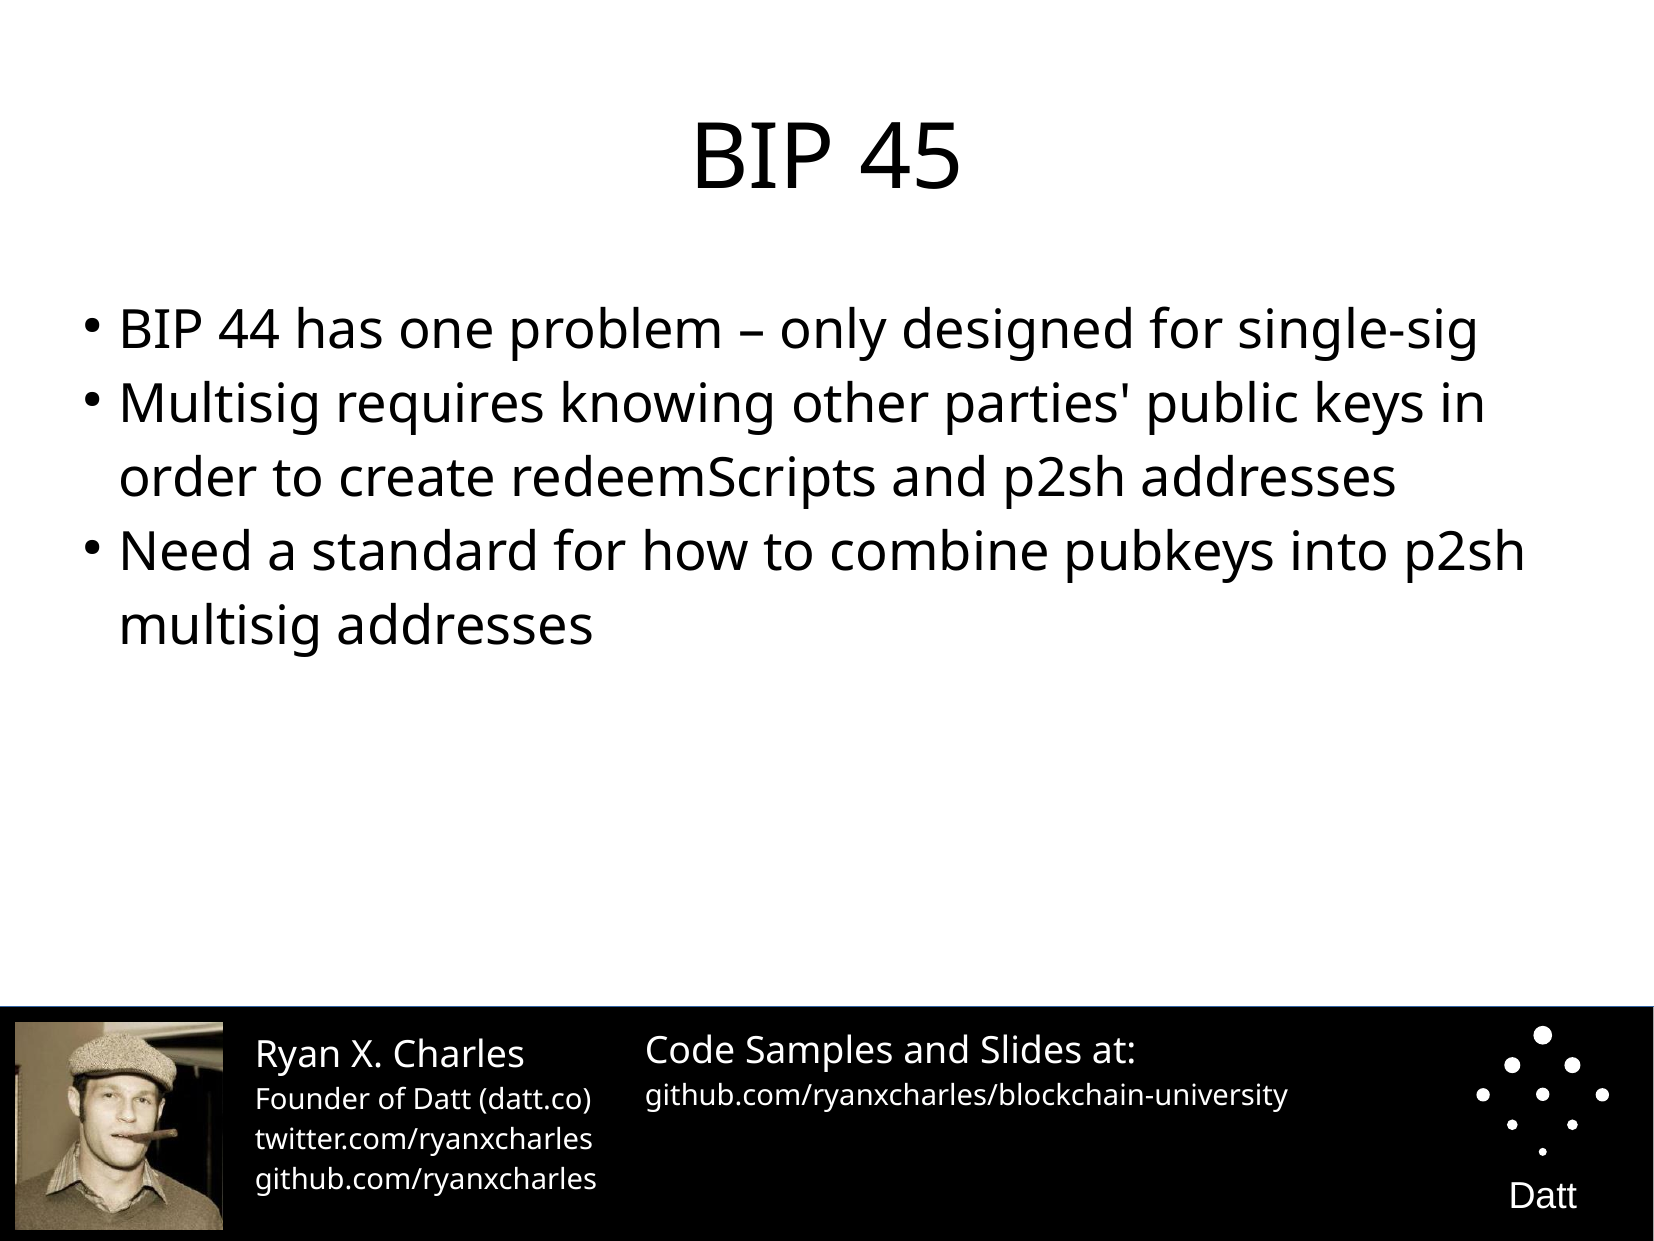

BIP 45
# BIP 44 has one problem – only designed for single-sig
Multisig requires knowing other parties' public keys in order to create redeemScripts and p2sh addresses
Need a standard for how to combine pubkeys into p2sh multisig addresses
Code Samples and Slides at:
github.com/ryanxcharles/blockchain-university
Ryan X. Charles
Founder of Datt (datt.co)
twitter.com/ryanxcharles
github.com/ryanxcharles
Datt